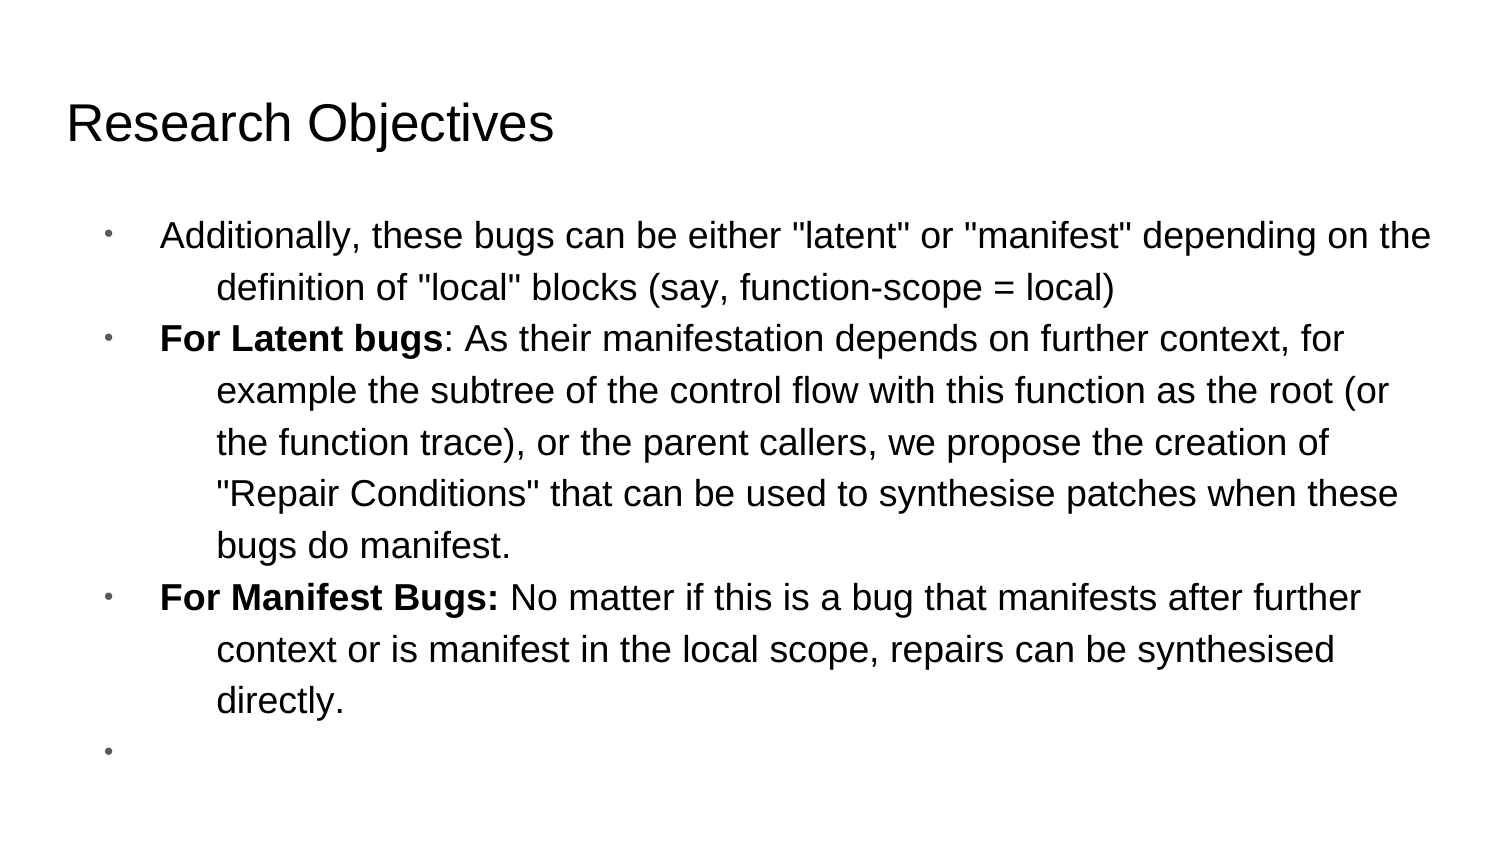

# Research Objectives
Additionally, these bugs can be either "latent" or "manifest" depending on the definition of "local" blocks (say, function-scope = local)
For Latent bugs: As their manifestation depends on further context, for example the subtree of the control flow with this function as the root (or the function trace), or the parent callers, we propose the creation of "Repair Conditions" that can be used to synthesise patches when these bugs do manifest.
For Manifest Bugs: No matter if this is a bug that manifests after further context or is manifest in the local scope, repairs can be synthesised directly.